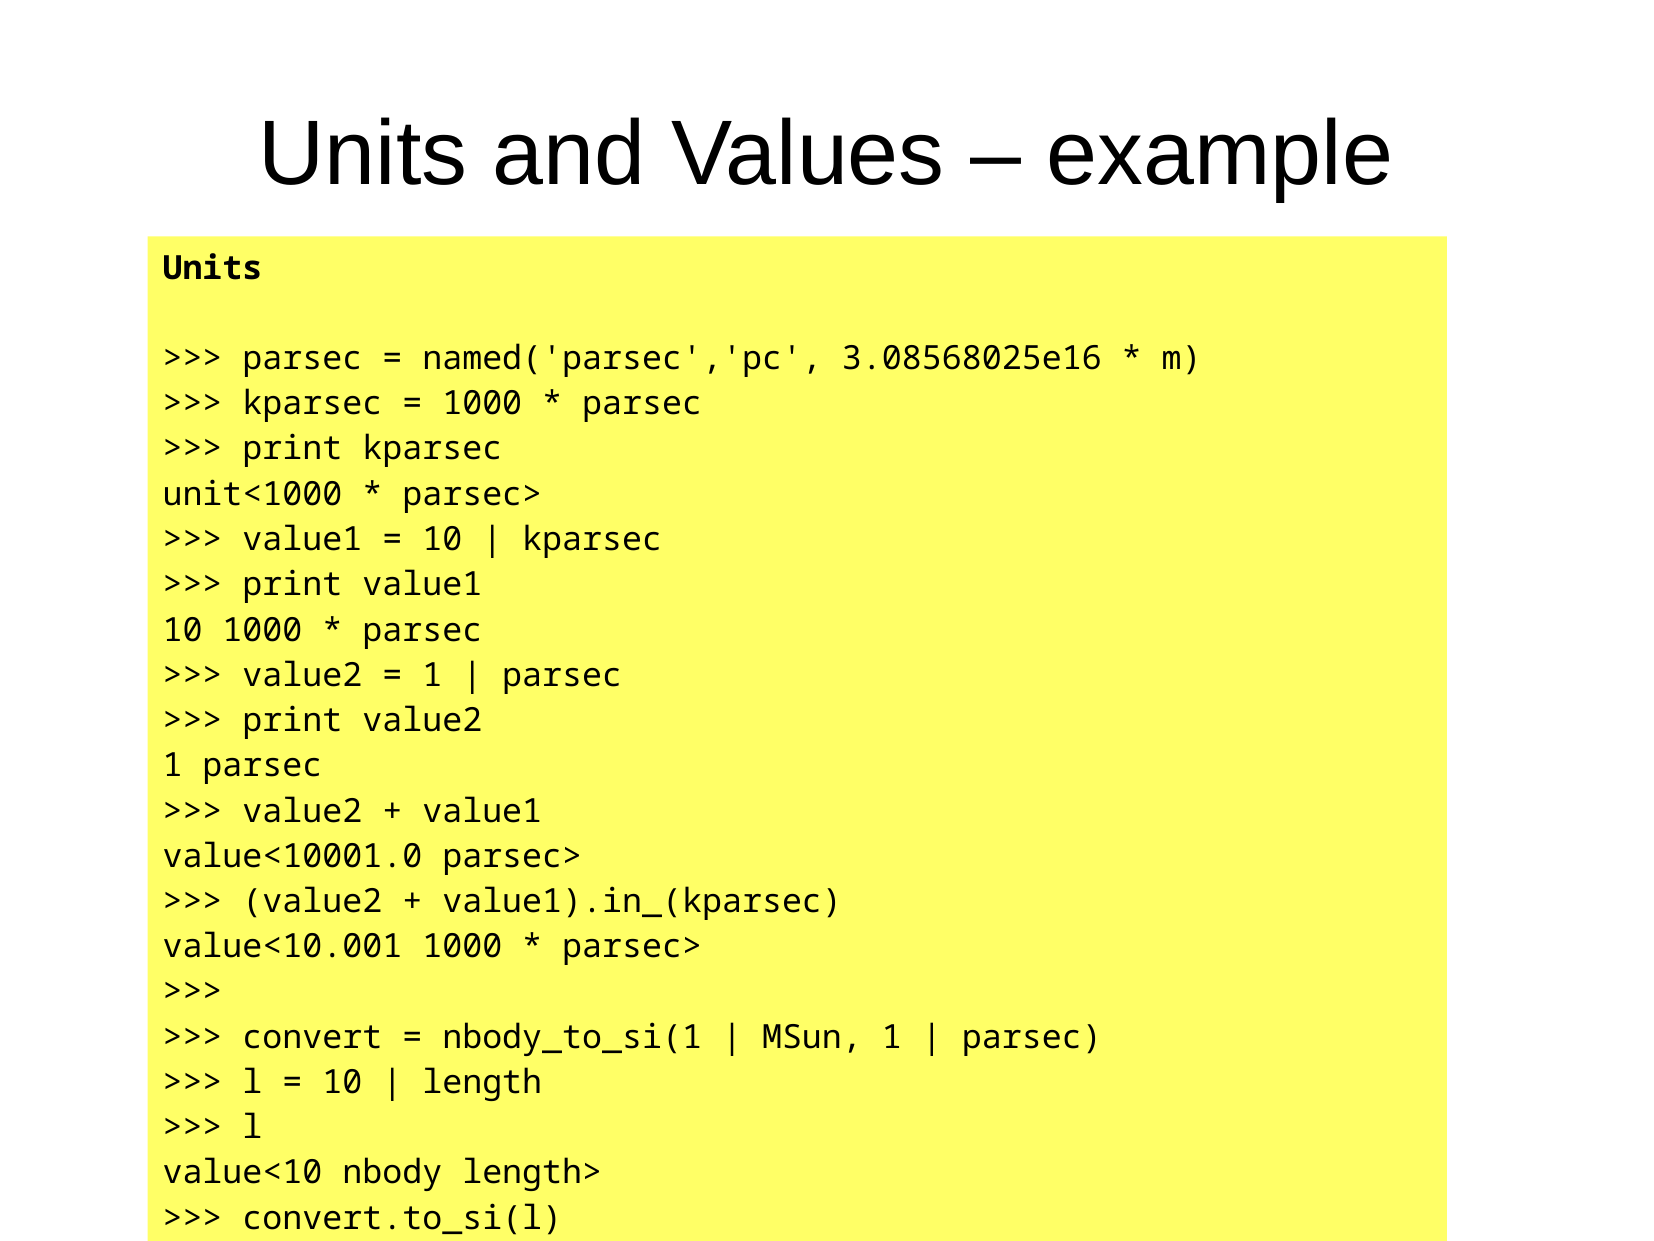

# Units and Values – example
Units
>>> parsec = named('parsec','pc', 3.08568025e16 * m)
>>> kparsec = 1000 * parsec
>>> print kparsec
unit<1000 * parsec>
>>> value1 = 10 | kparsec
>>> print value1
10 1000 * parsec
>>> value2 = 1 | parsec
>>> print value2
1 parsec
>>> value2 + value1
value<10001.0 parsec>
>>> (value2 + value1).in_(kparsec)
value<10.001 1000 * parsec>
>>>
>>> convert = nbody_to_si(1 | MSun, 1 | parsec)
>>> l = 10 | length
>>> l
value<10 nbody length>
>>> convert.to_si(l)
value<3.08568025e+17 m>
>>> convert.to_si(l).in_(parsec)
value<10.0 parsec>